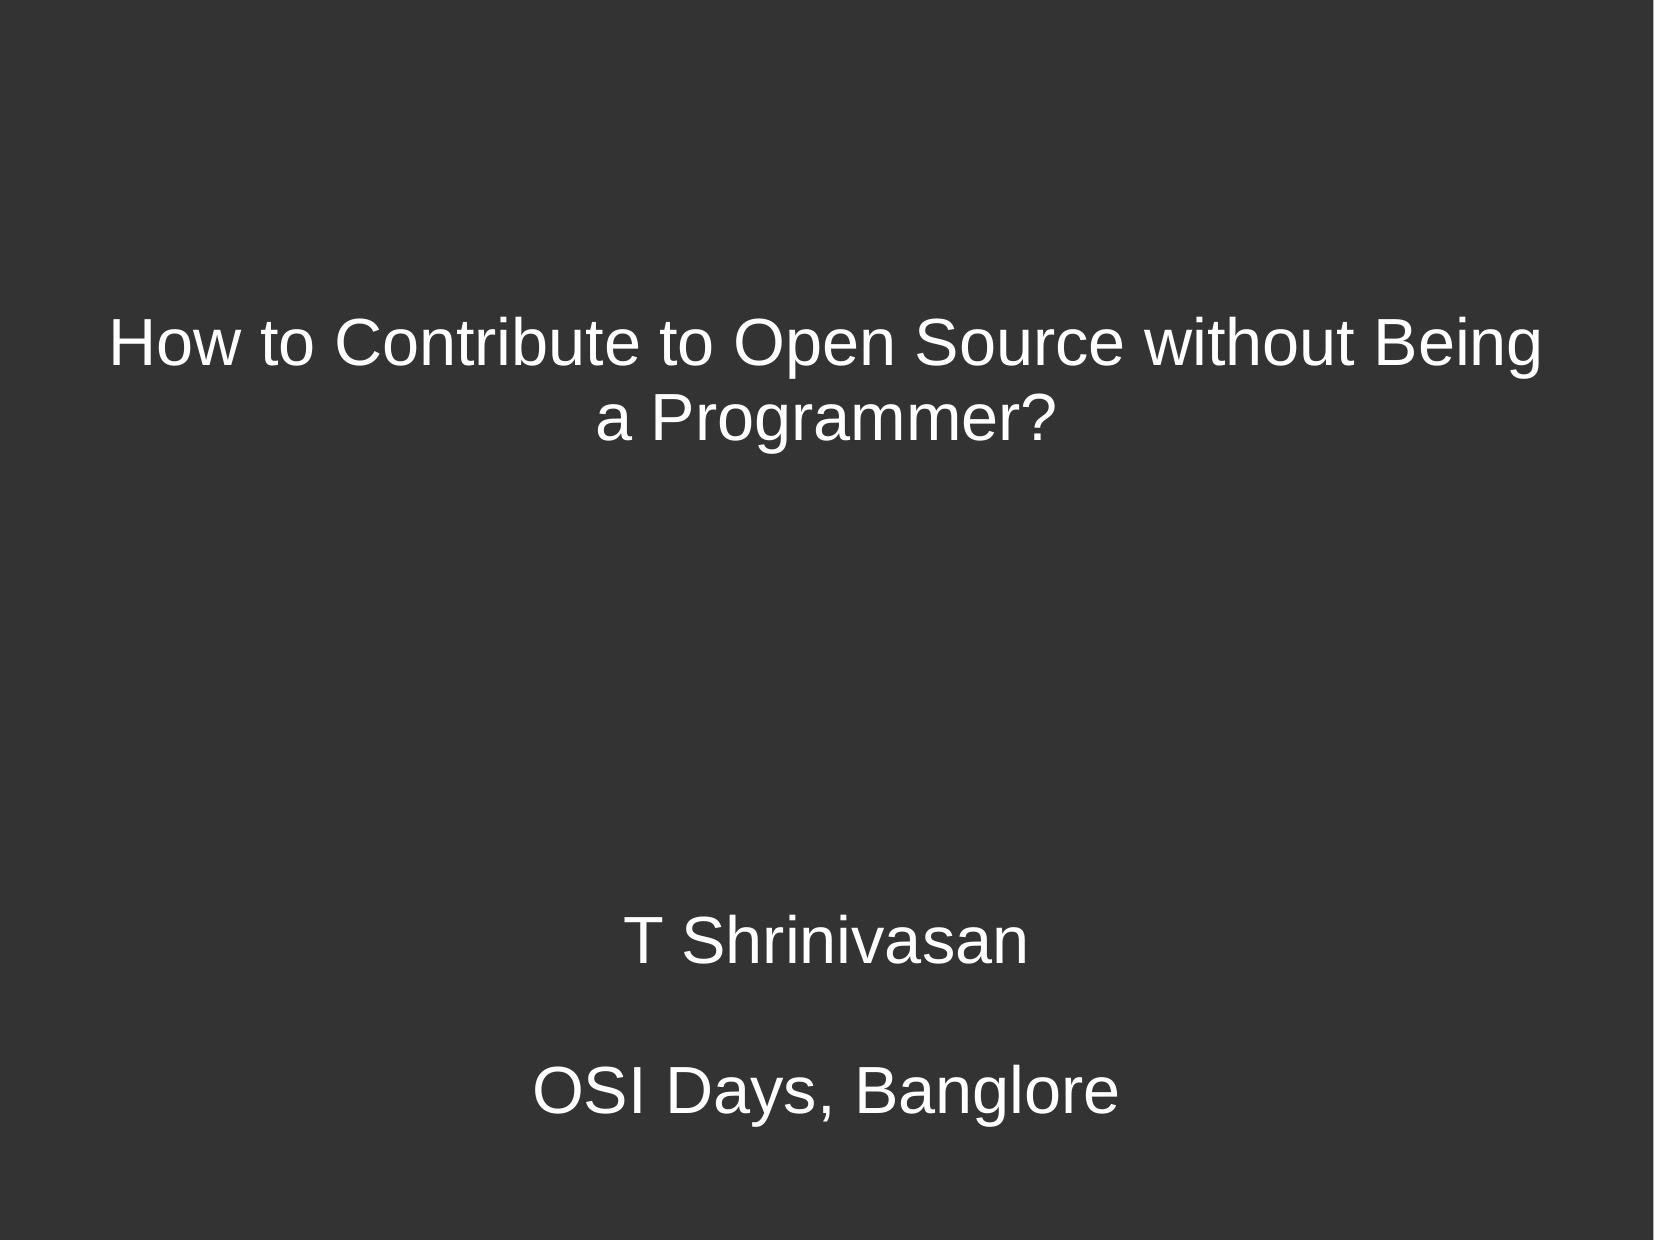

# How to Contribute to Open Source without Being a Programmer?
T Shrinivasan
OSI Days, Banglore